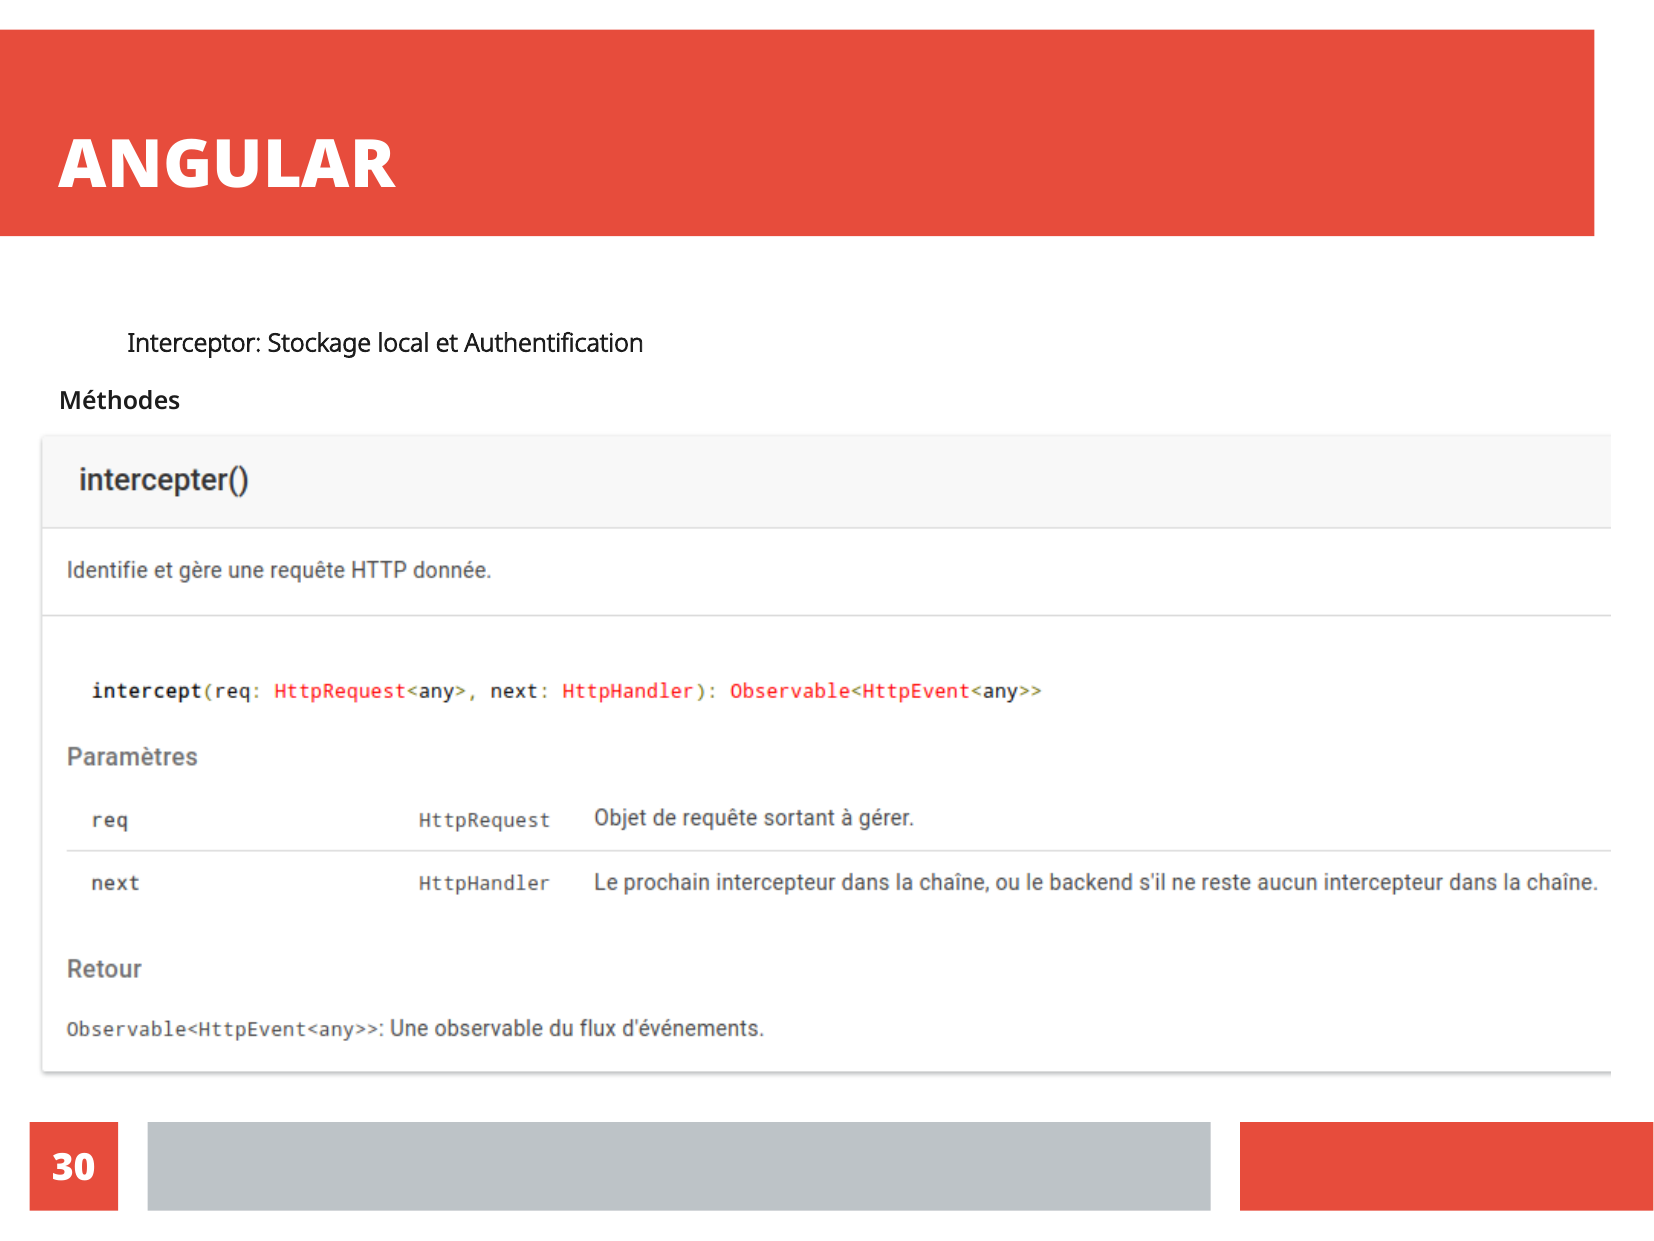

# ANGULAR
Interceptor: Stockage local et Authentification
Méthodes
30